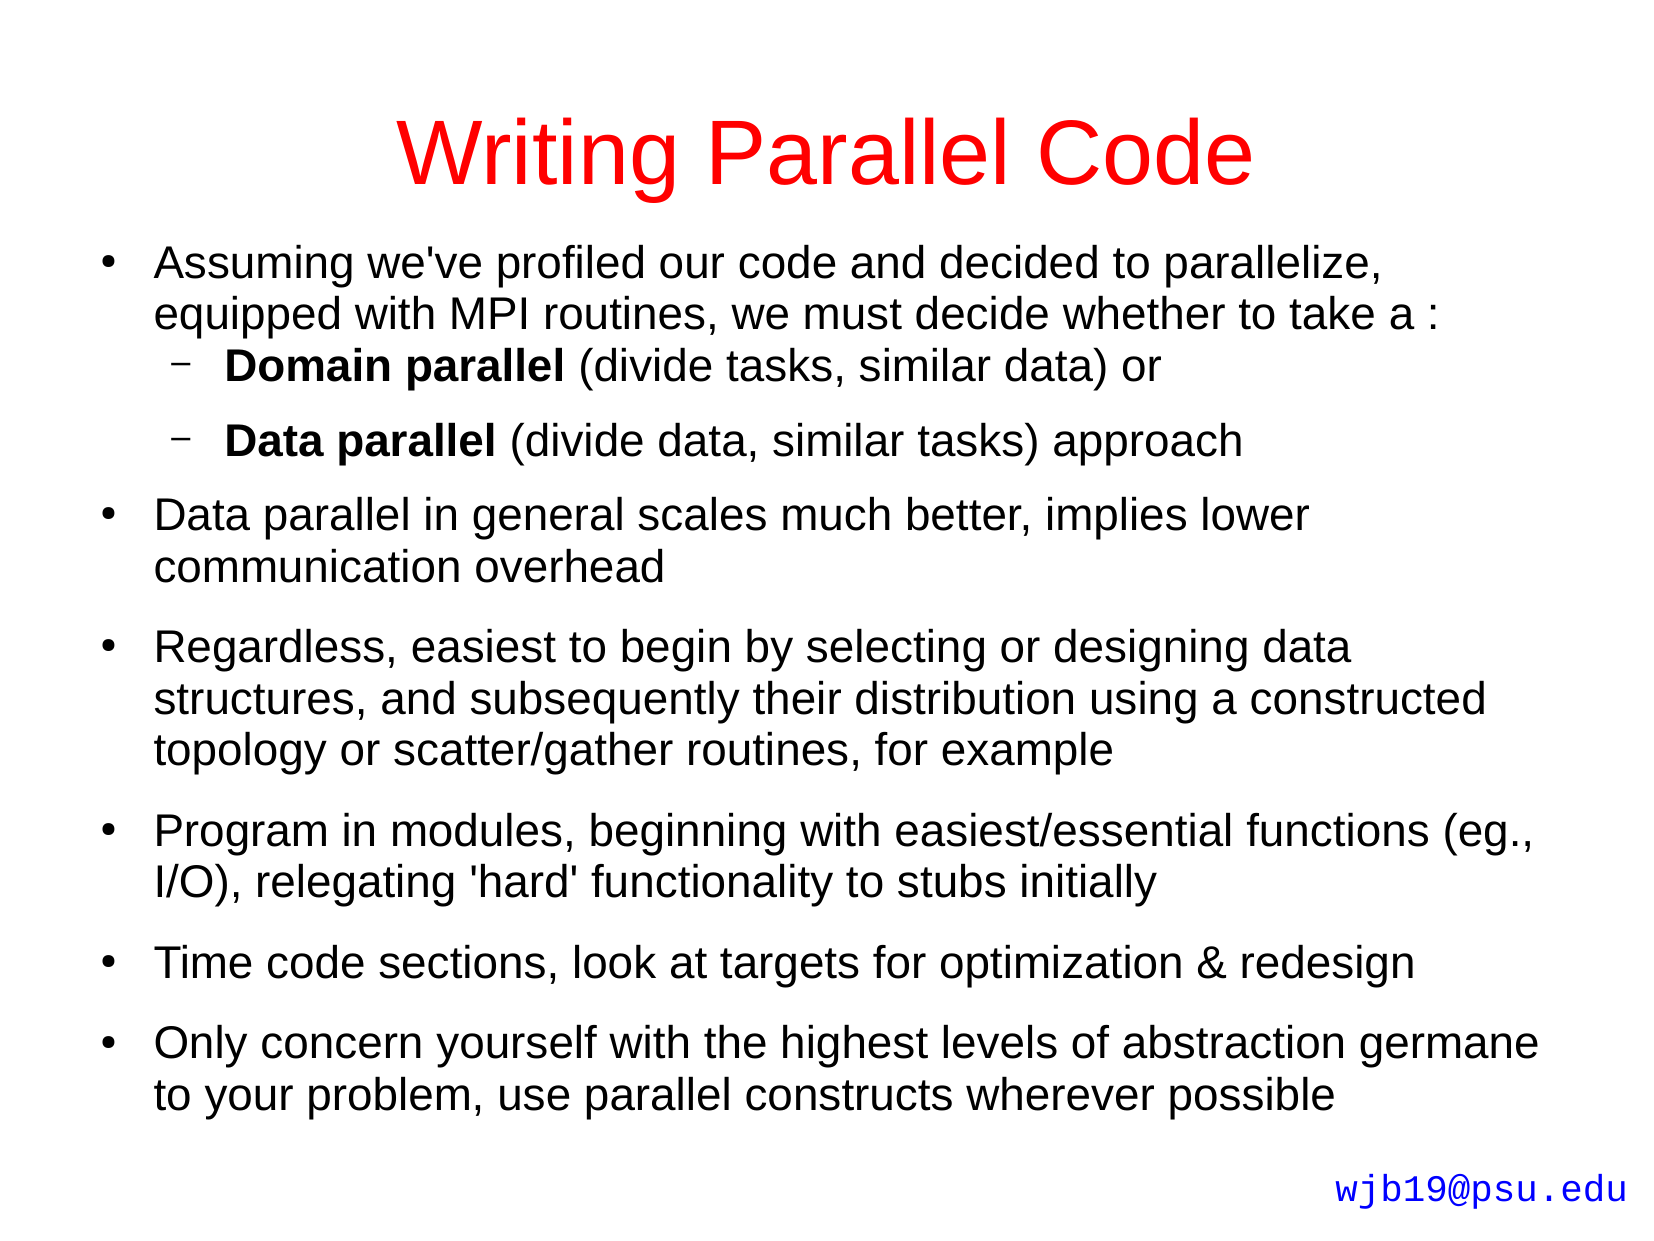

# Writing Parallel Code
Assuming we've profiled our code and decided to parallelize, equipped with MPI routines, we must decide whether to take a :
Domain parallel (divide tasks, similar data) or
Data parallel (divide data, similar tasks) approach
Data parallel in general scales much better, implies lower communication overhead
Regardless, easiest to begin by selecting or designing data structures, and subsequently their distribution using a constructed topology or scatter/gather routines, for example
Program in modules, beginning with easiest/essential functions (eg., I/O), relegating 'hard' functionality to stubs initially
Time code sections, look at targets for optimization & redesign
Only concern yourself with the highest levels of abstraction germane to your problem, use parallel constructs wherever possible
wjb19@psu.edu